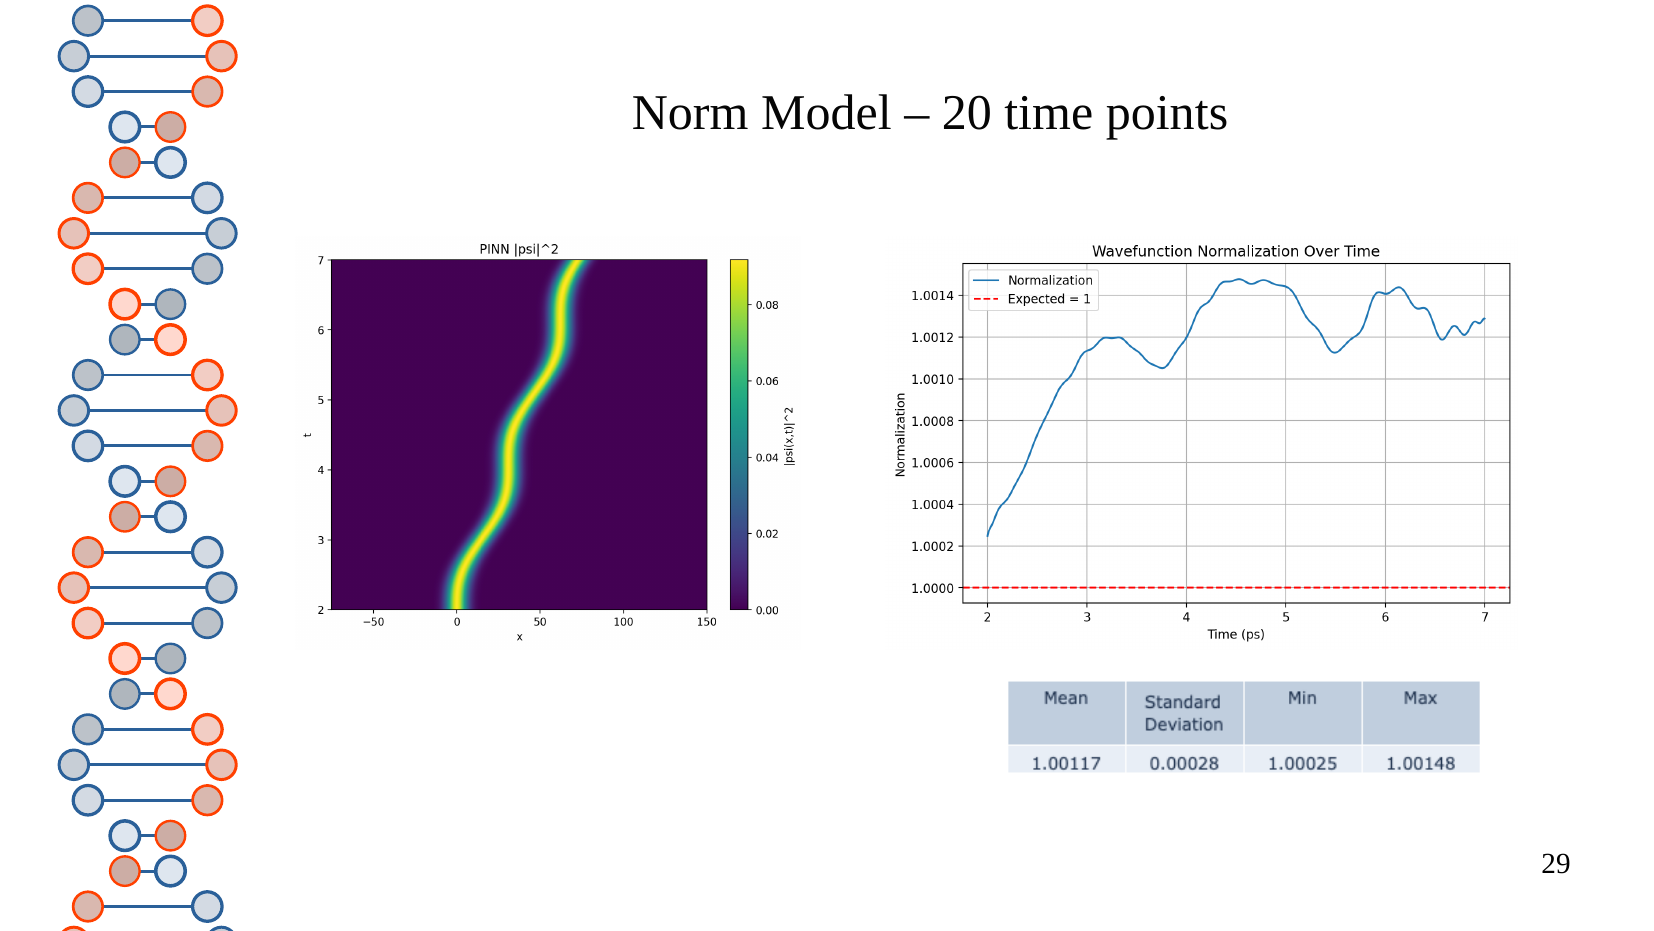

# Norm Model – 20 time points
29